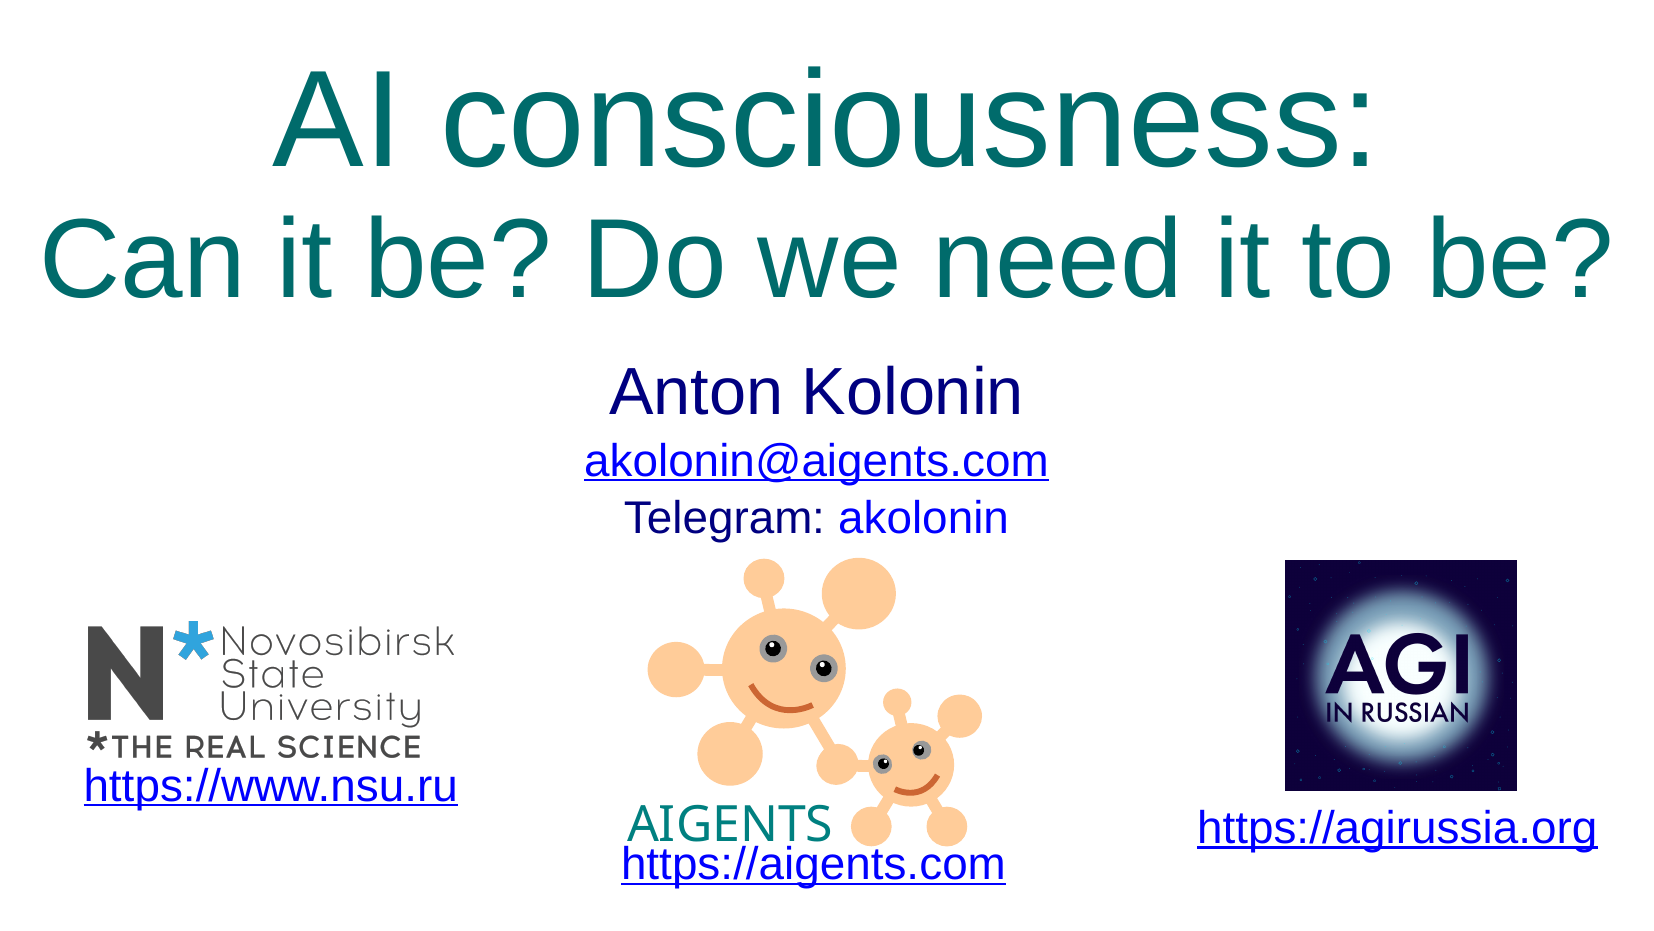

AI consciousness:
Can it be? Do we need it to be?
Anton Kolonin
akolonin@aigents.com
Telegram: akolonin
AIGENTS
https://agirussia.org
https://www.nsu.ru
https://aigents.com